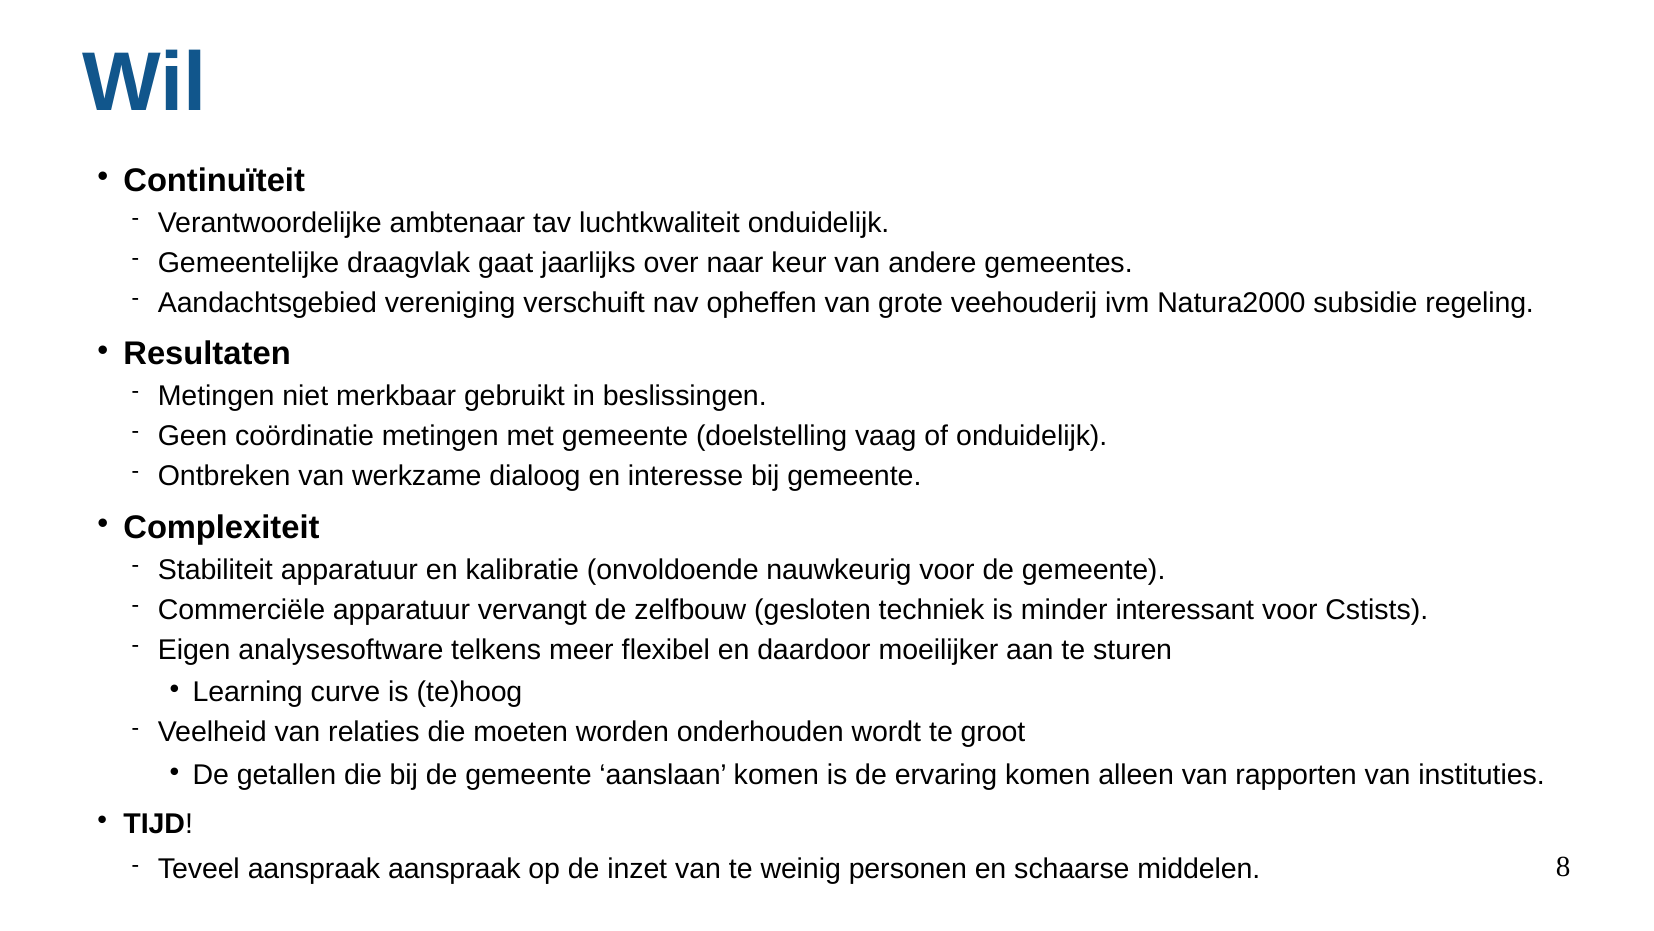

# Wil
Continuïteit
Verantwoordelijke ambtenaar tav luchtkwaliteit onduidelijk.
Gemeentelijke draagvlak gaat jaarlijks over naar keur van andere gemeentes.
Aandachtsgebied vereniging verschuift nav opheffen van grote veehouderij ivm Natura2000 subsidie regeling.
Resultaten
Metingen niet merkbaar gebruikt in beslissingen.
Geen coördinatie metingen met gemeente (doelstelling vaag of onduidelijk).
Ontbreken van werkzame dialoog en interesse bij gemeente.
Complexiteit
Stabiliteit apparatuur en kalibratie (onvoldoende nauwkeurig voor de gemeente).
Commerciële apparatuur vervangt de zelfbouw (gesloten techniek is minder interessant voor Cstists).
Eigen analysesoftware telkens meer flexibel en daardoor moeilijker aan te sturen
Learning curve is (te)hoog
Veelheid van relaties die moeten worden onderhouden wordt te groot
De getallen die bij de gemeente ‘aanslaan’ komen is de ervaring komen alleen van rapporten van instituties.
TIJD!
Teveel aanspraak aanspraak op de inzet van te weinig personen en schaarse middelen.
8